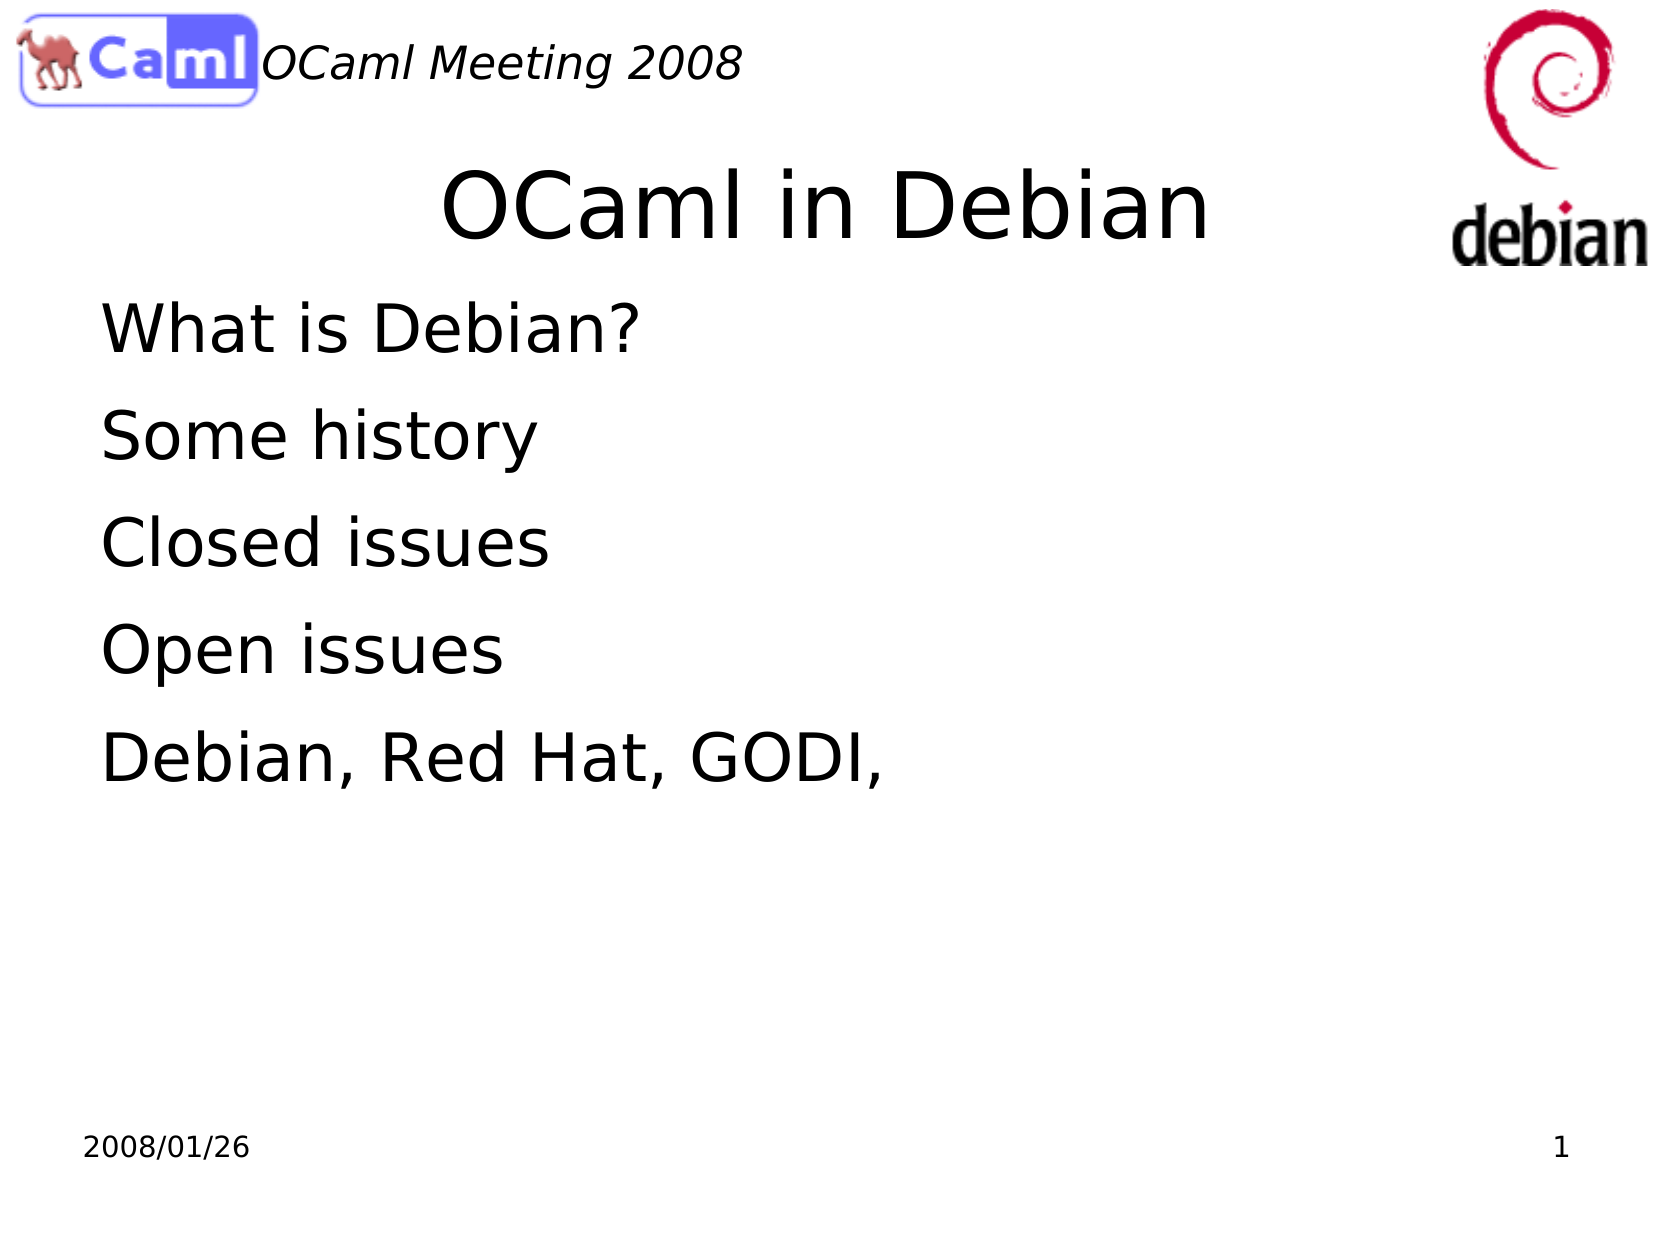

# OCaml in Debian
What is Debian?
Some history
Closed issues
Open issues
Debian, Red Hat, GODI,
2008/01/26
1